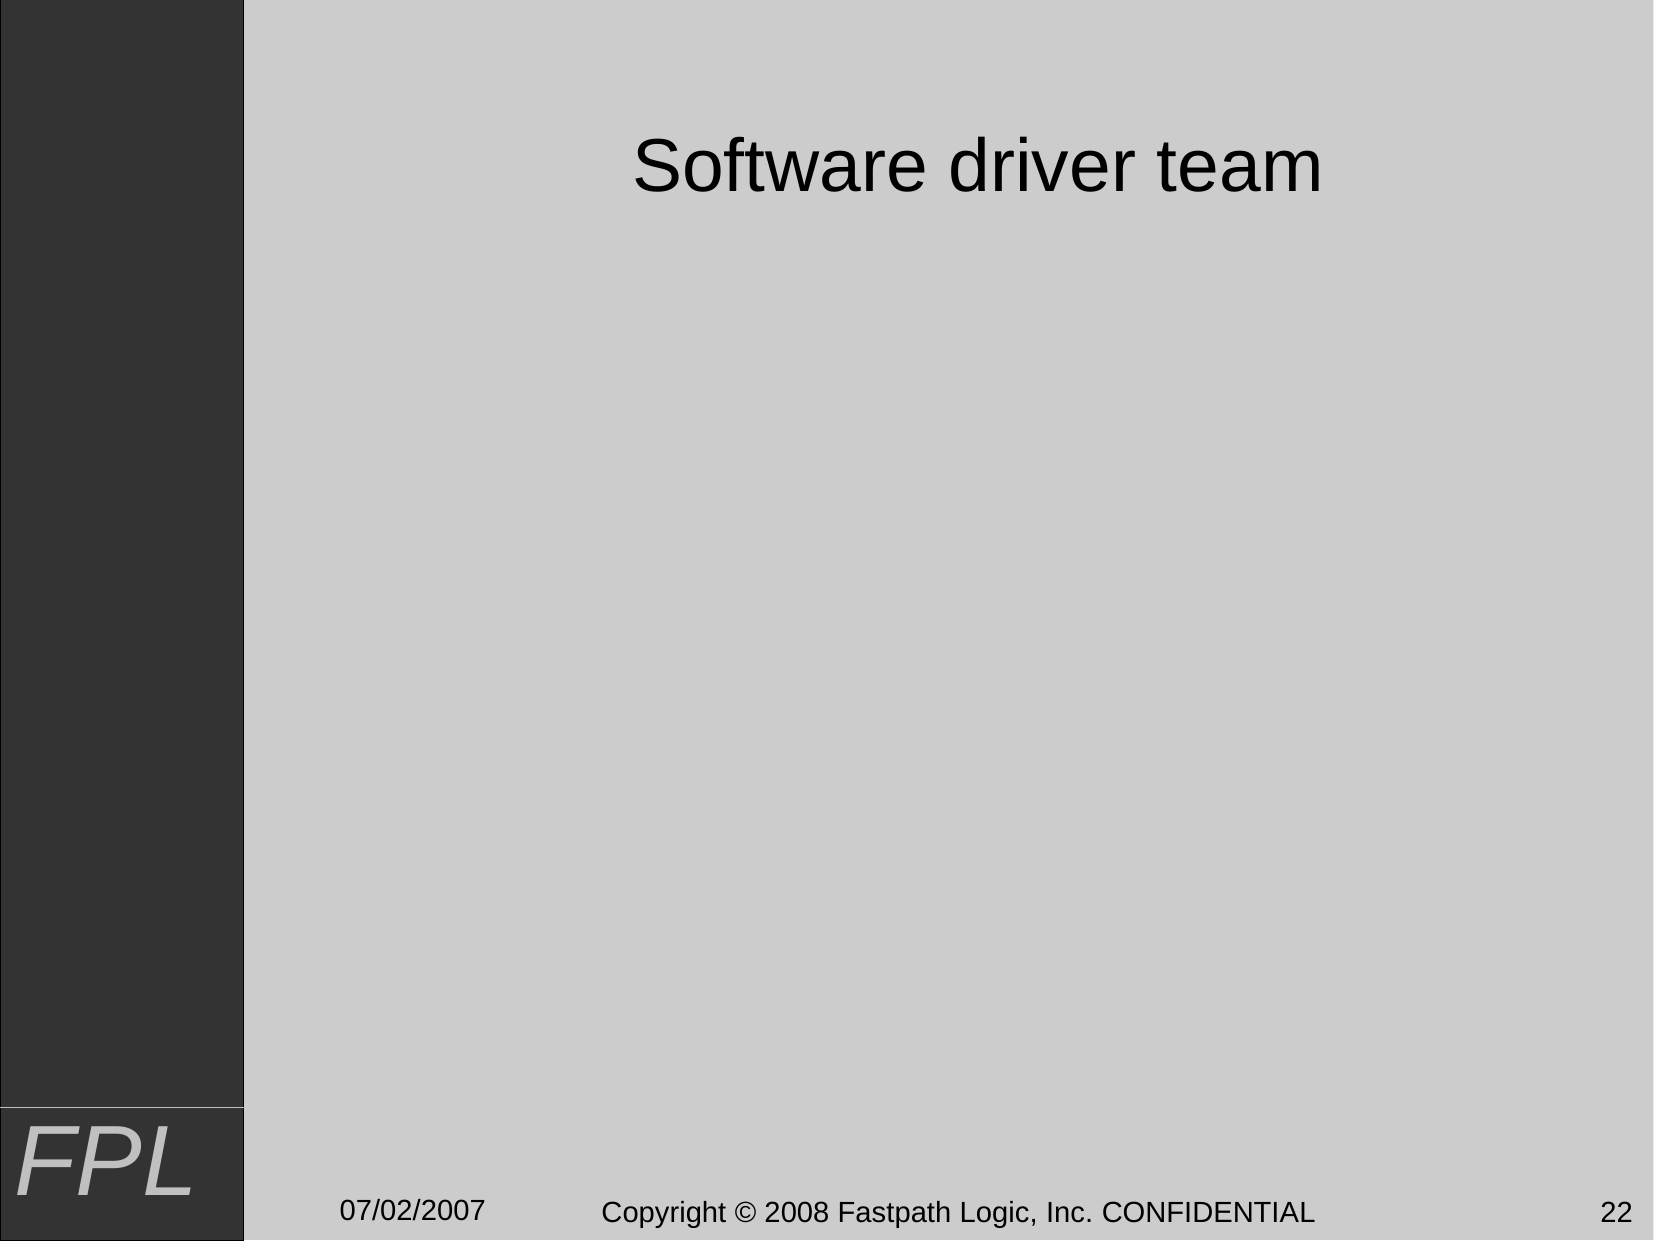

# Software driver team
07/02/2007
22
© 2007 FASTPATH LOGIC INC.